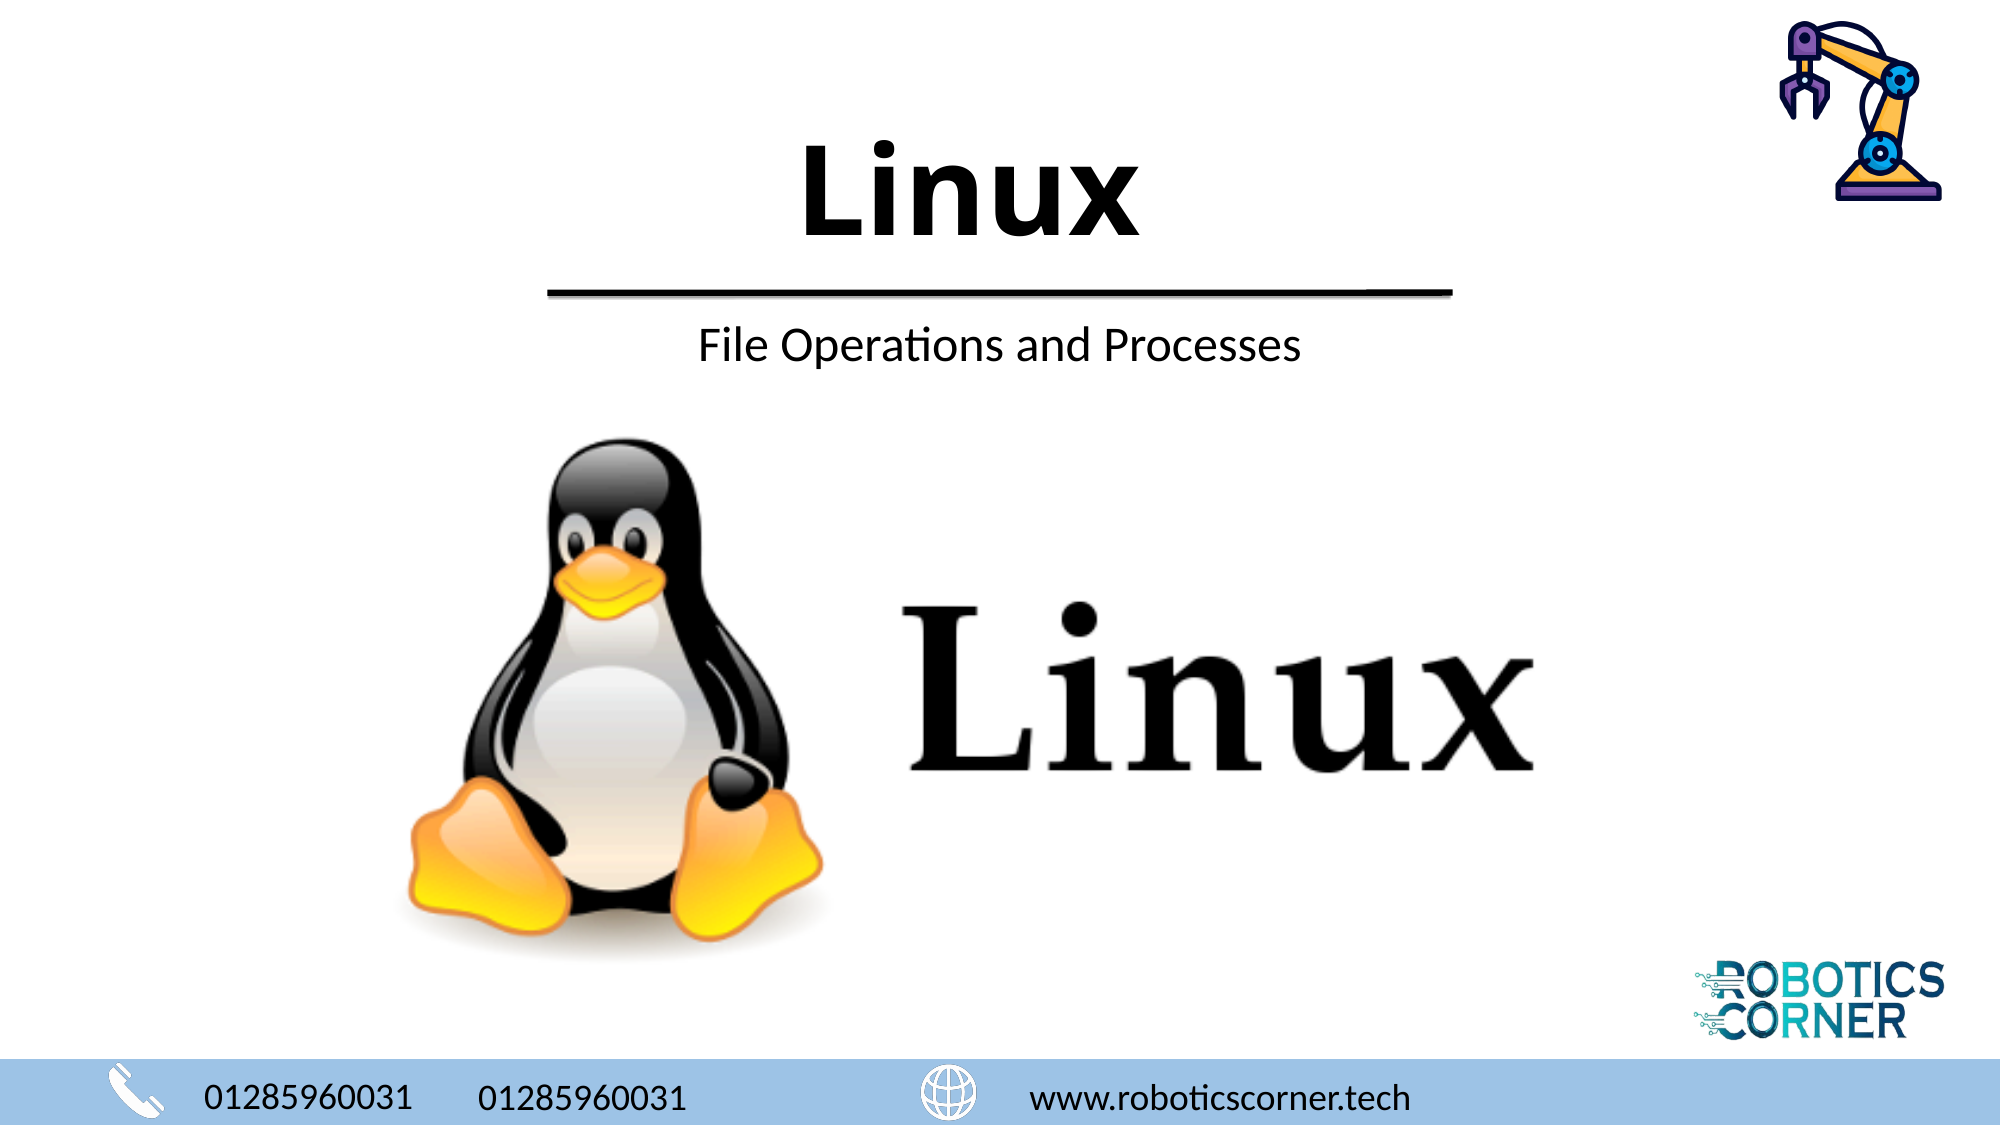

Linux
File Operations and Processes
01285960031
01285960031
www.roboticscorner.tech